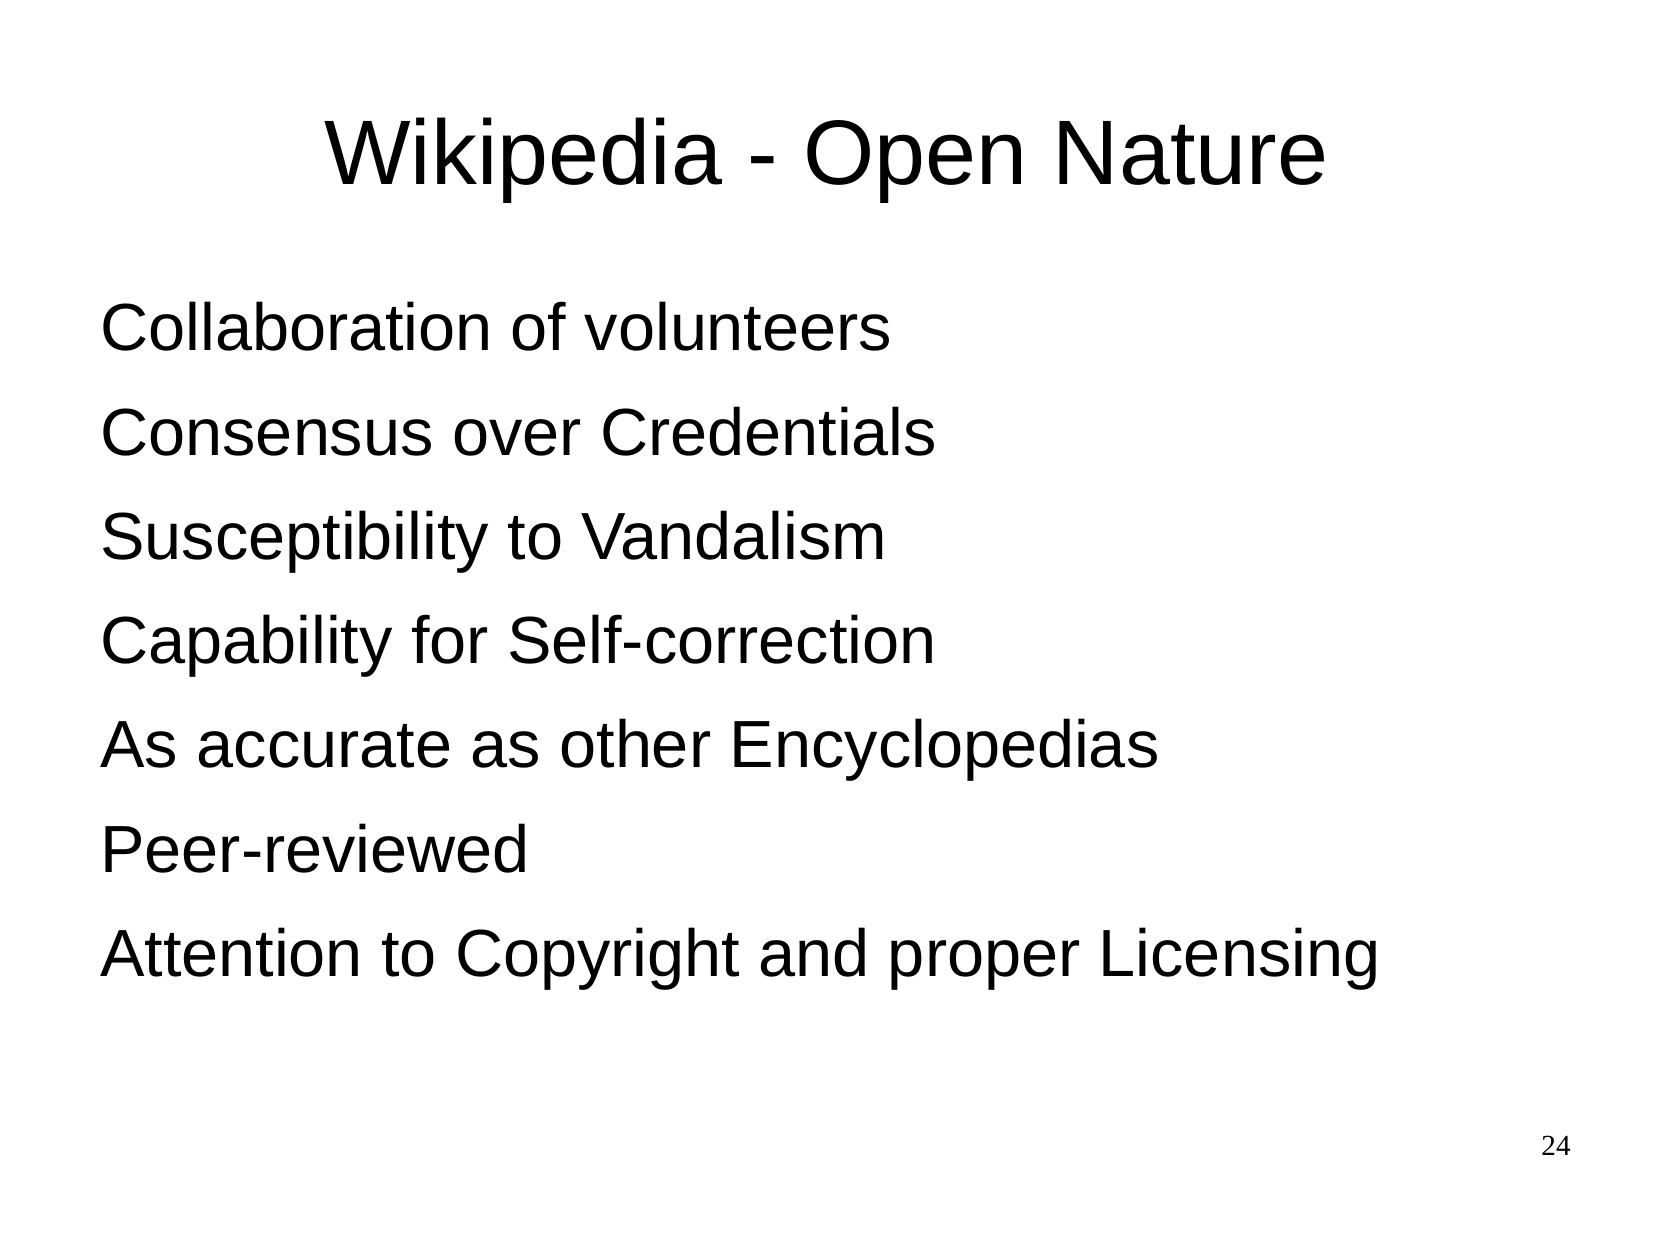

# Wikipedia - Open Nature
Collaboration of volunteers
Consensus over Credentials
Susceptibility to Vandalism
Capability for Self-correction
As accurate as other Encyclopedias
Peer-reviewed
Attention to Copyright and proper Licensing
24